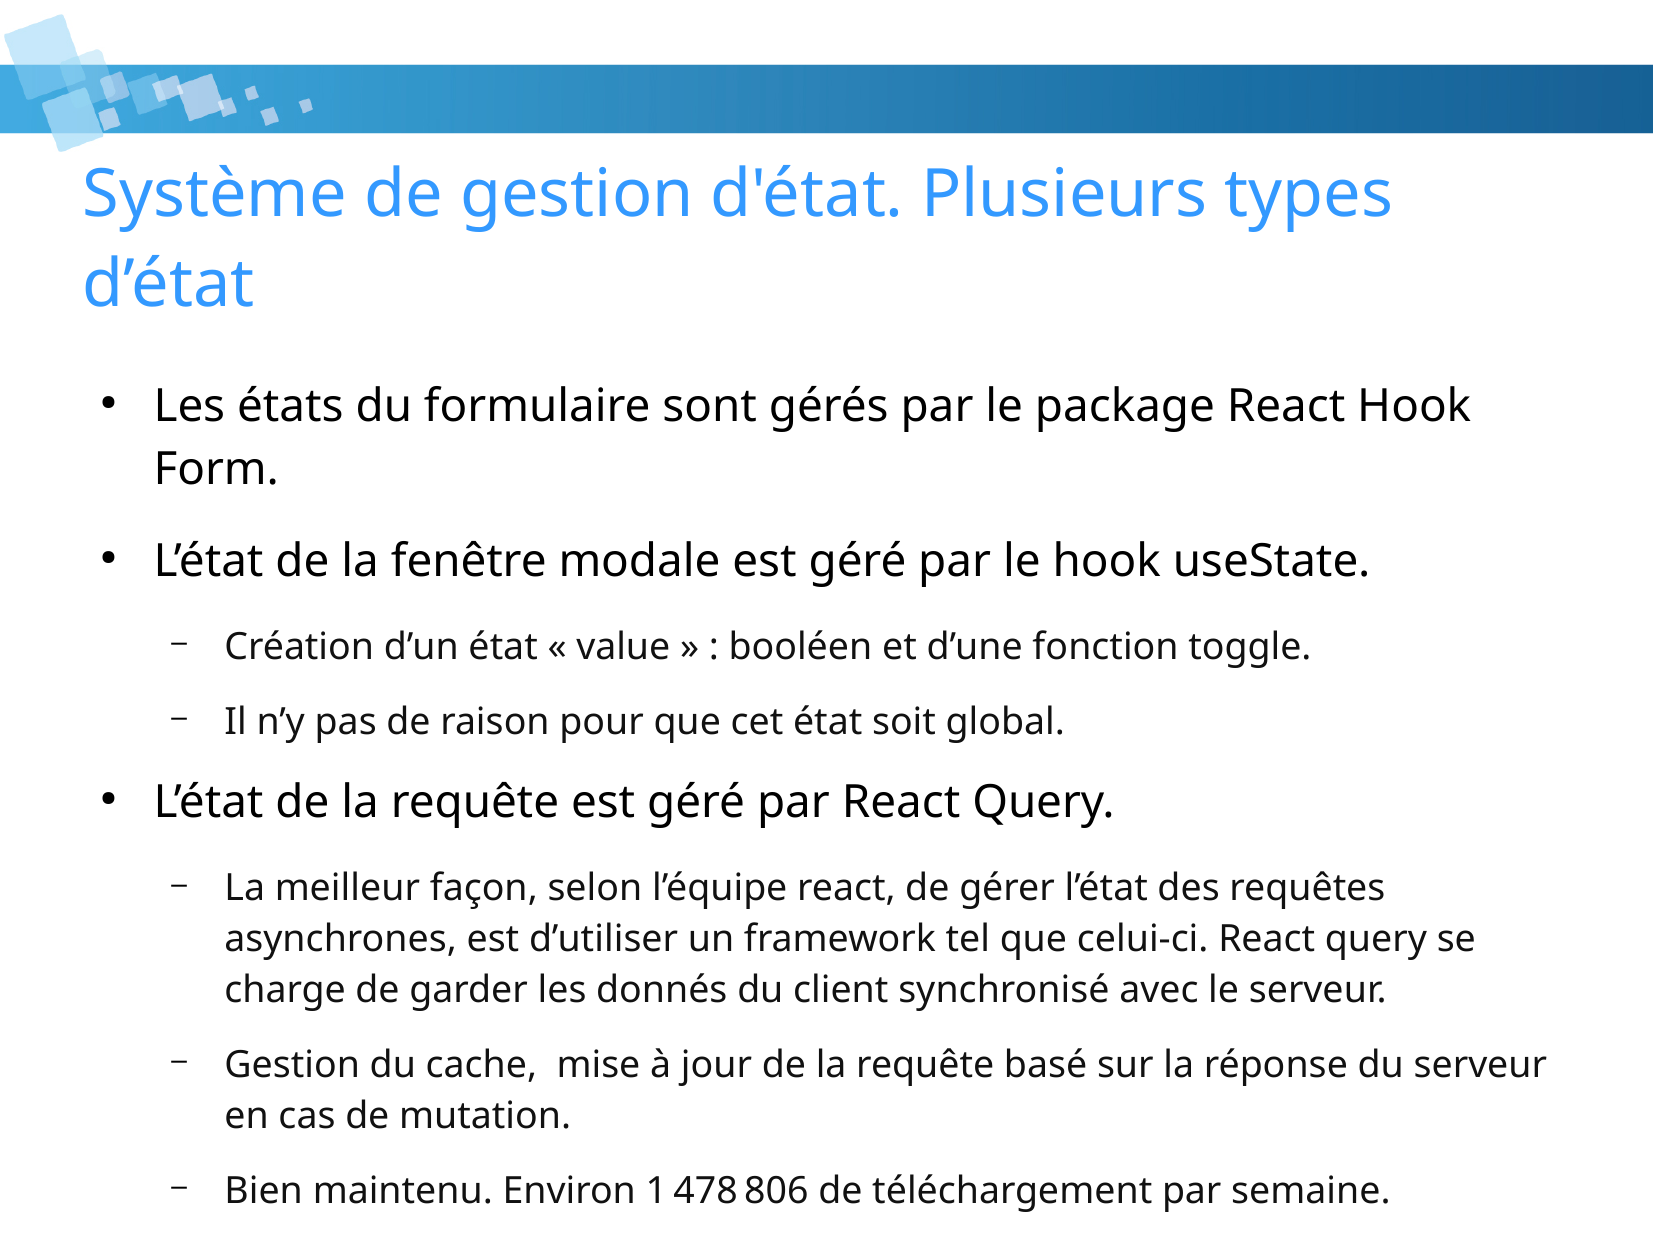

# Système de gestion d'état. Plusieurs types d’état
Les états du formulaire sont gérés par le package React Hook Form.
L’état de la fenêtre modale est géré par le hook useState.
Création d’un état « value » : booléen et d’une fonction toggle.
Il n’y pas de raison pour que cet état soit global.
L’état de la requête est géré par React Query.
La meilleur façon, selon l’équipe react, de gérer l’état des requêtes asynchrones, est d’utiliser un framework tel que celui-ci. React query se charge de garder les donnés du client synchronisé avec le serveur.
Gestion du cache, mise à jour de la requête basé sur la réponse du serveur en cas de mutation.
Bien maintenu. Environ 1 478 806 de téléchargement par semaine.
Code beaucoup plus déclaratif. Ne plus gérer manuellement l’état des promesses.
Le développeur se concentre sur le code métier.